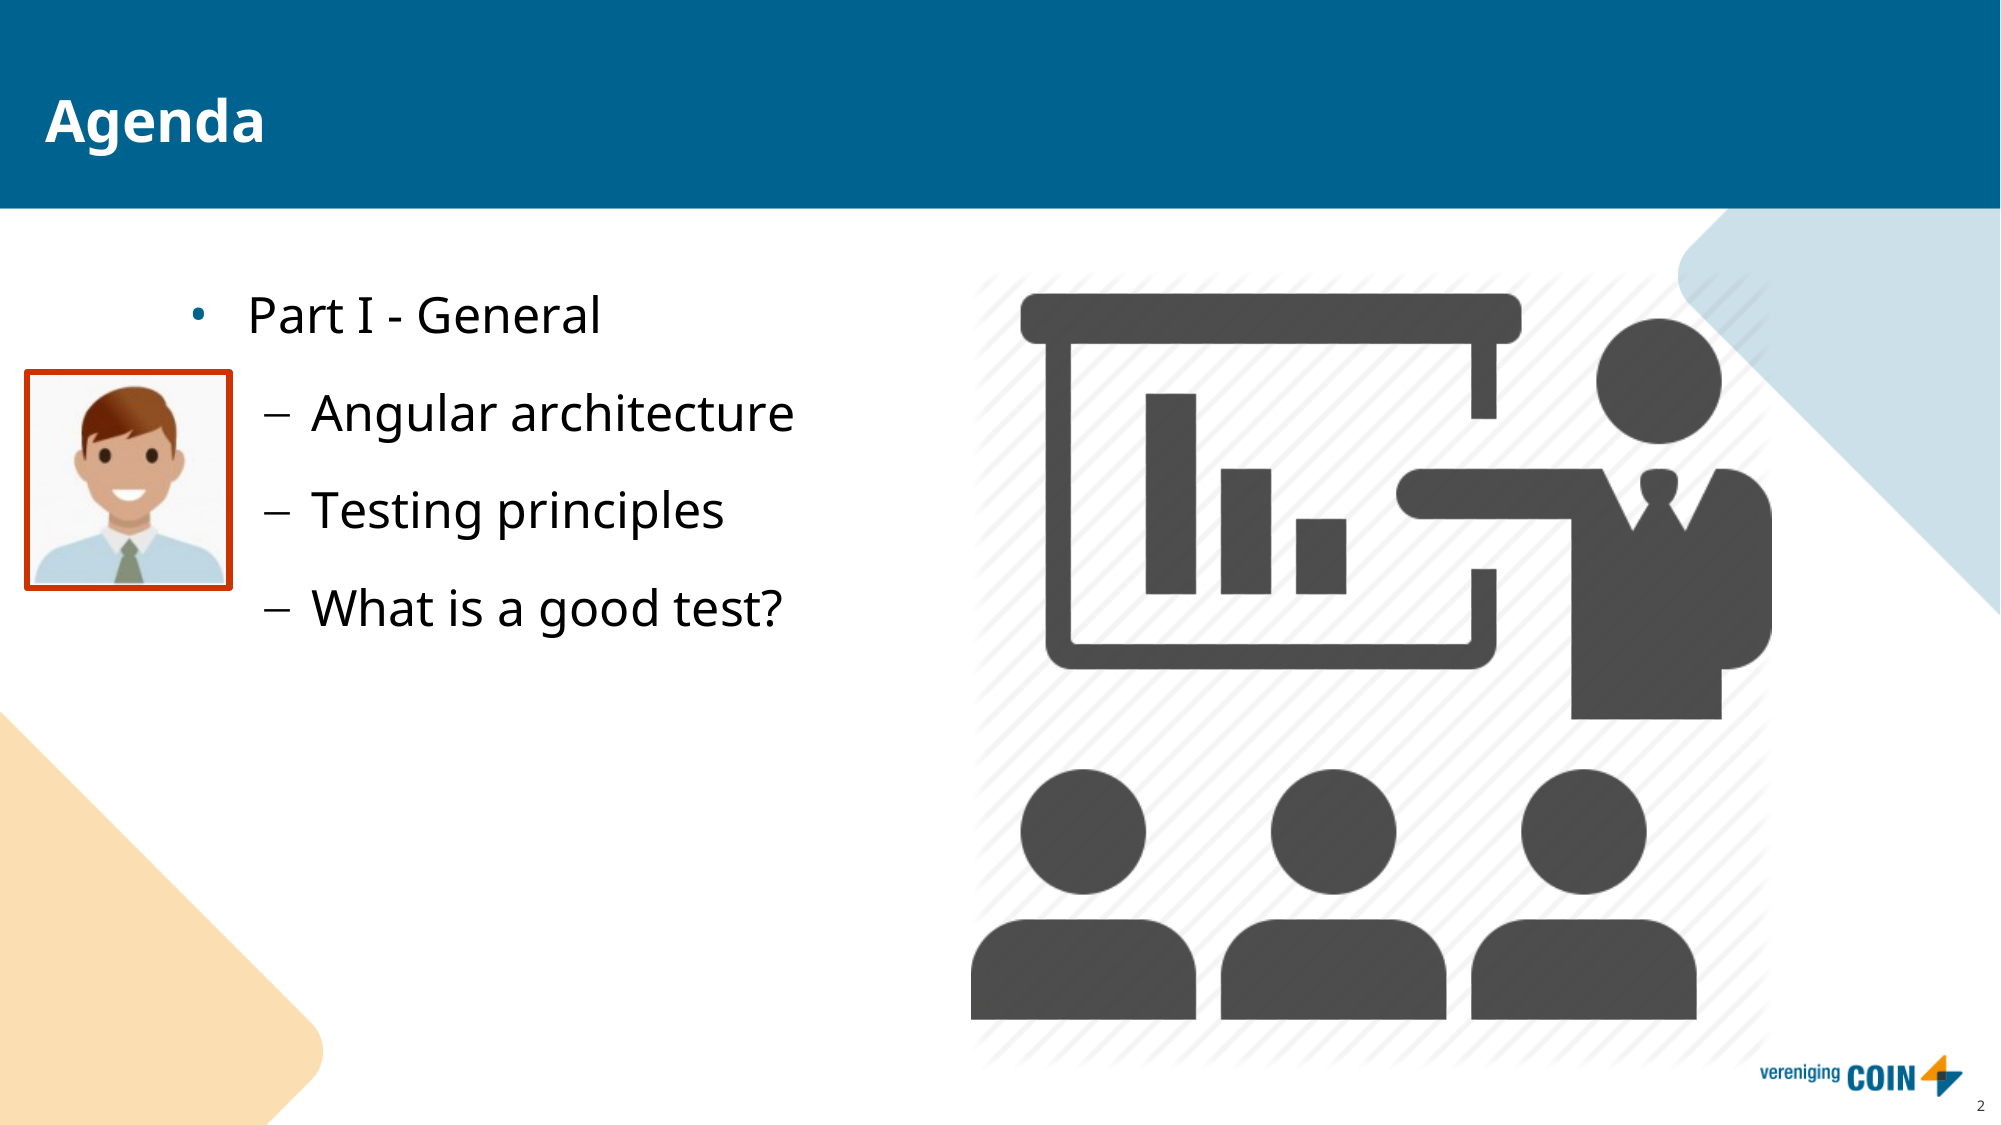

Agenda
Part I - General
Angular architecture
Testing principles
What is a good test?